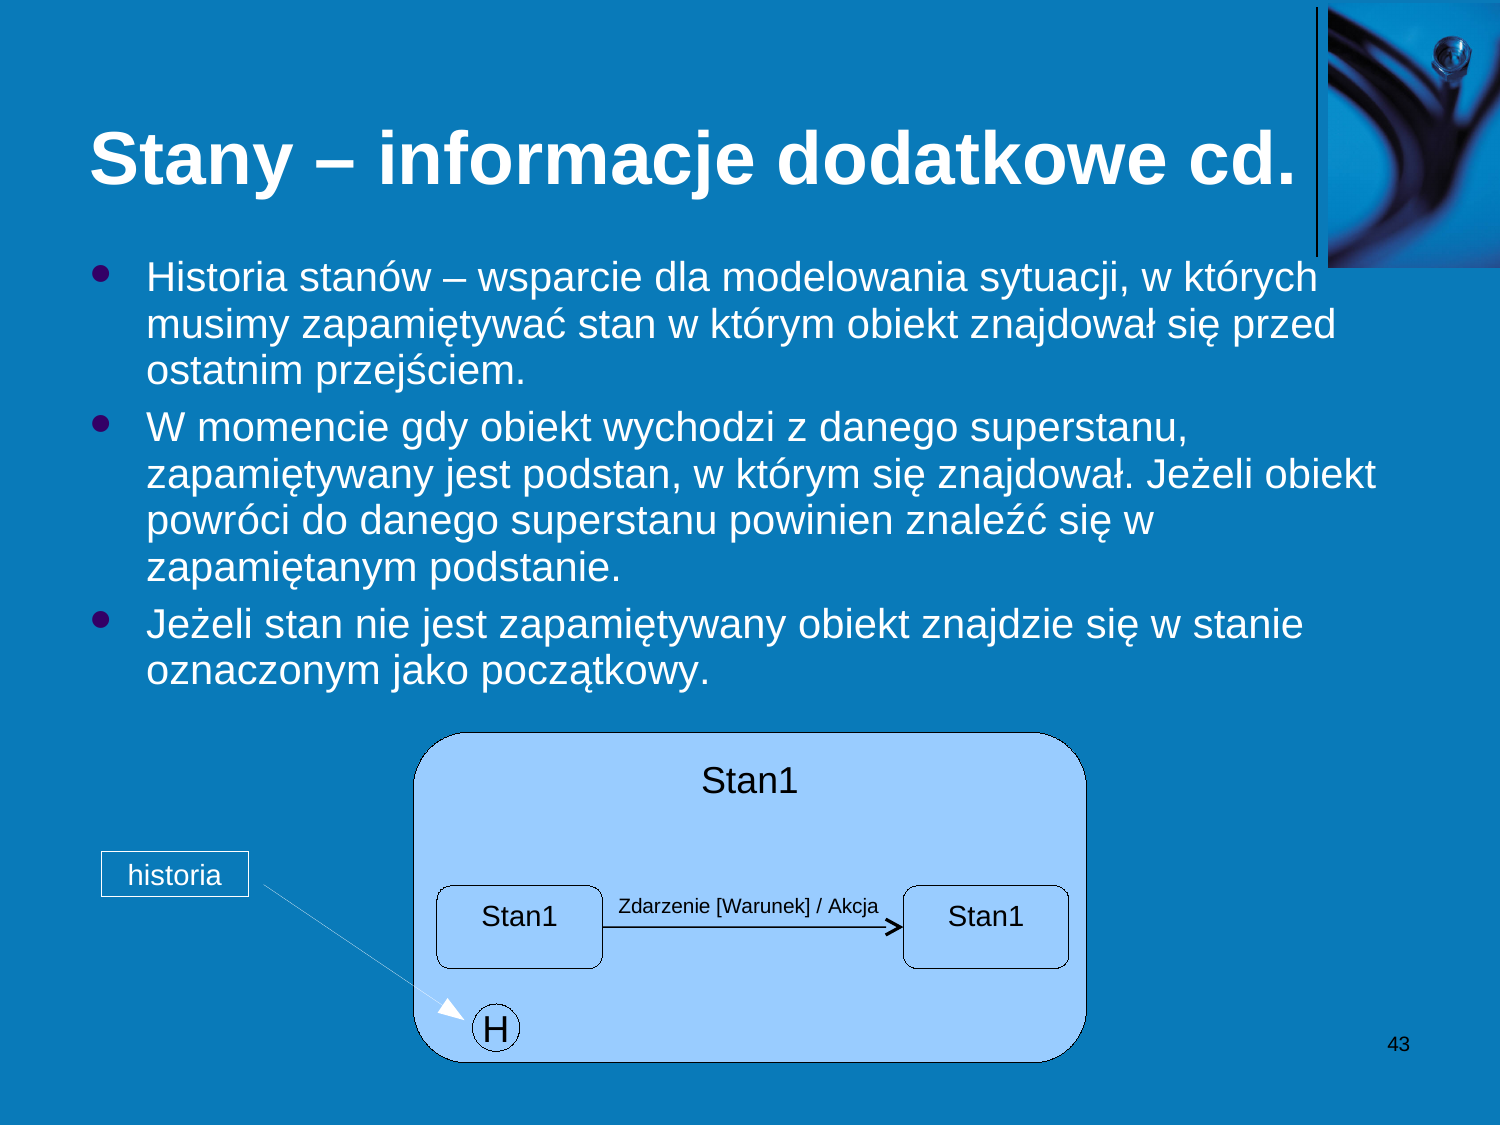

# Stany – informacje dodatkowe cd.
Historia stanów – wsparcie dla modelowania sytuacji, w których musimy zapamiętywać stan w którym obiekt znajdował się przed ostatnim przejściem.
W momencie gdy obiekt wychodzi z danego superstanu, zapamiętywany jest podstan, w którym się znajdował. Jeżeli obiekt powróci do danego superstanu powinien znaleźć się w zapamiętanym podstanie.
Jeżeli stan nie jest zapamiętywany obiekt znajdzie się w stanie oznaczonym jako początkowy.
Stan1
historia
Stan1
Stan1
Zdarzenie [Warunek] / Akcja
H
43